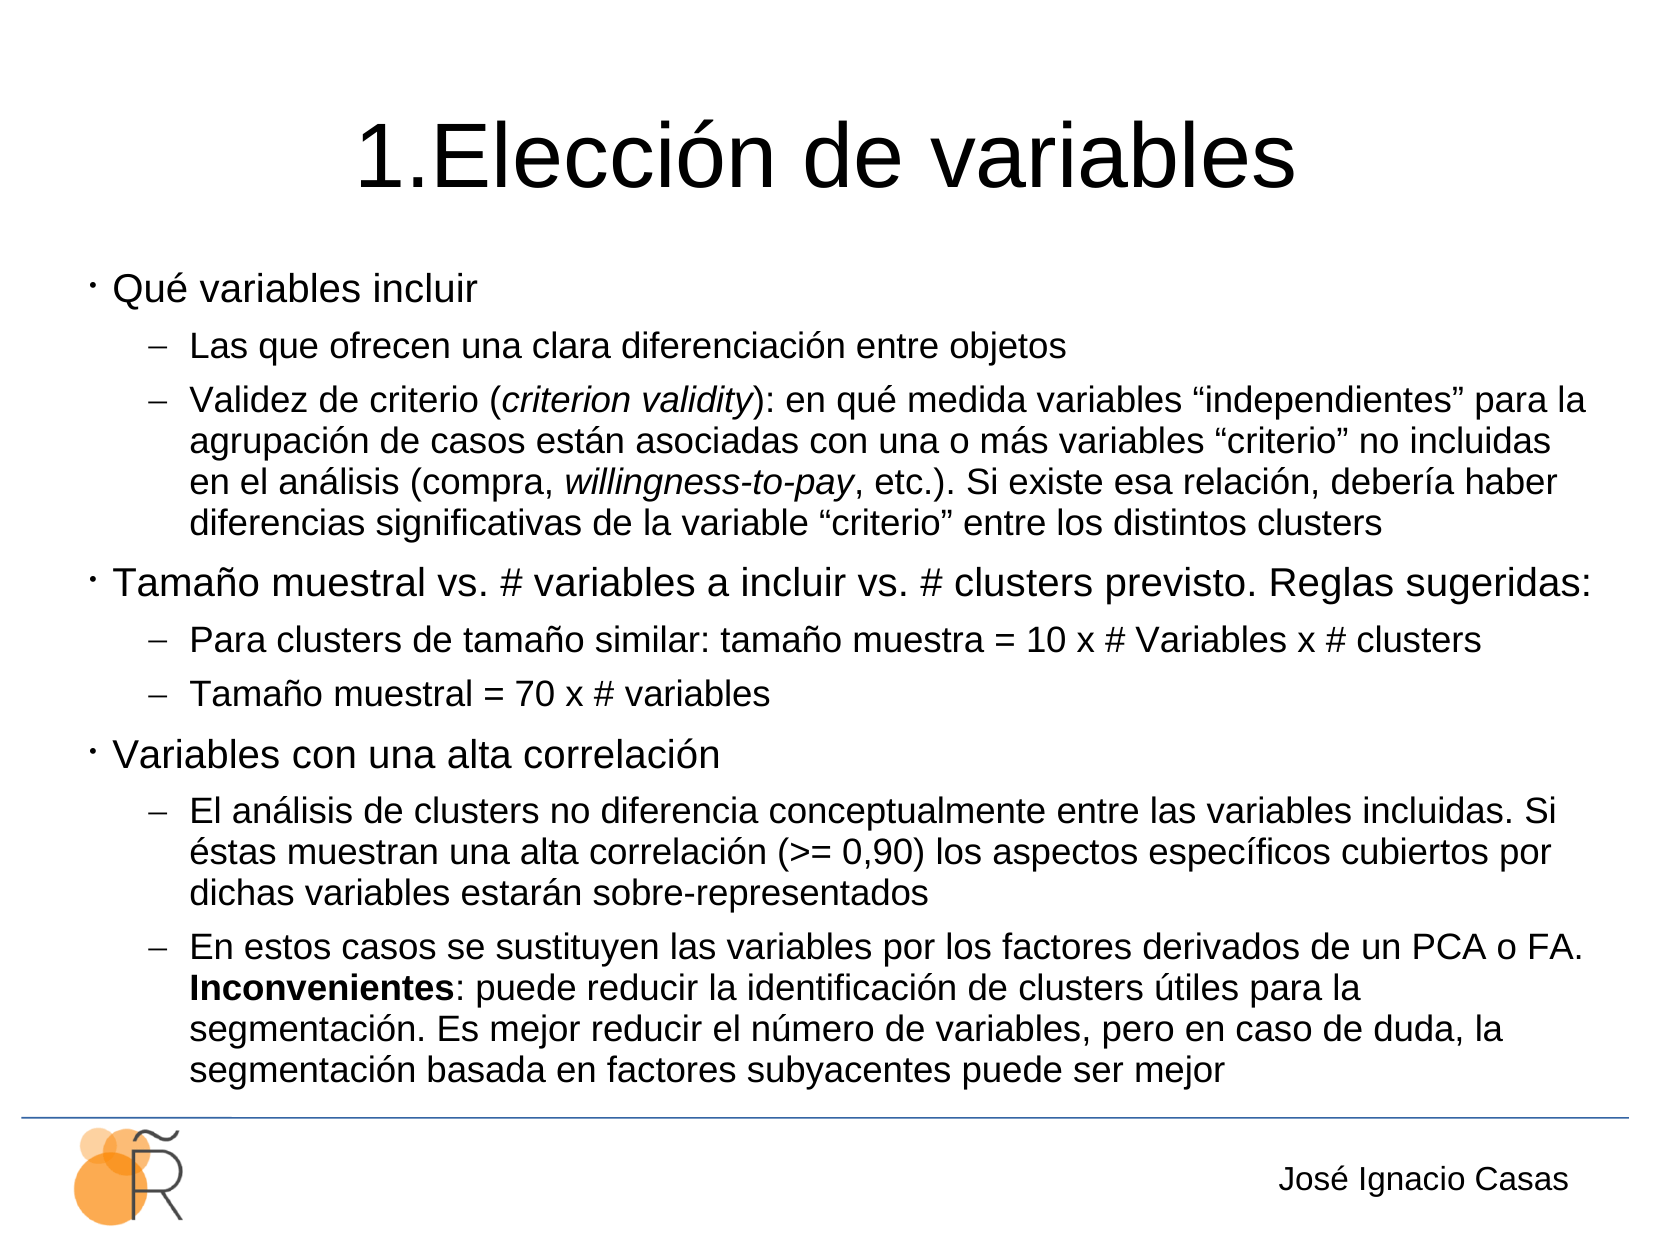

# 1.Elección de variables
Qué variables incluir
Las que ofrecen una clara diferenciación entre objetos
Validez de criterio (criterion validity): en qué medida variables “independientes” para la agrupación de casos están asociadas con una o más variables “criterio” no incluidas en el análisis (compra, willingness-to-pay, etc.). Si existe esa relación, debería haber diferencias significativas de la variable “criterio” entre los distintos clusters
Tamaño muestral vs. # variables a incluir vs. # clusters previsto. Reglas sugeridas:
Para clusters de tamaño similar: tamaño muestra = 10 x # Variables x # clusters
Tamaño muestral = 70 x # variables
Variables con una alta correlación
El análisis de clusters no diferencia conceptualmente entre las variables incluidas. Si éstas muestran una alta correlación (>= 0,90) los aspectos específicos cubiertos por dichas variables estarán sobre-representados
En estos casos se sustituyen las variables por los factores derivados de un PCA o FA. Inconvenientes: puede reducir la identificación de clusters útiles para la segmentación. Es mejor reducir el número de variables, pero en caso de duda, la segmentación basada en factores subyacentes puede ser mejor